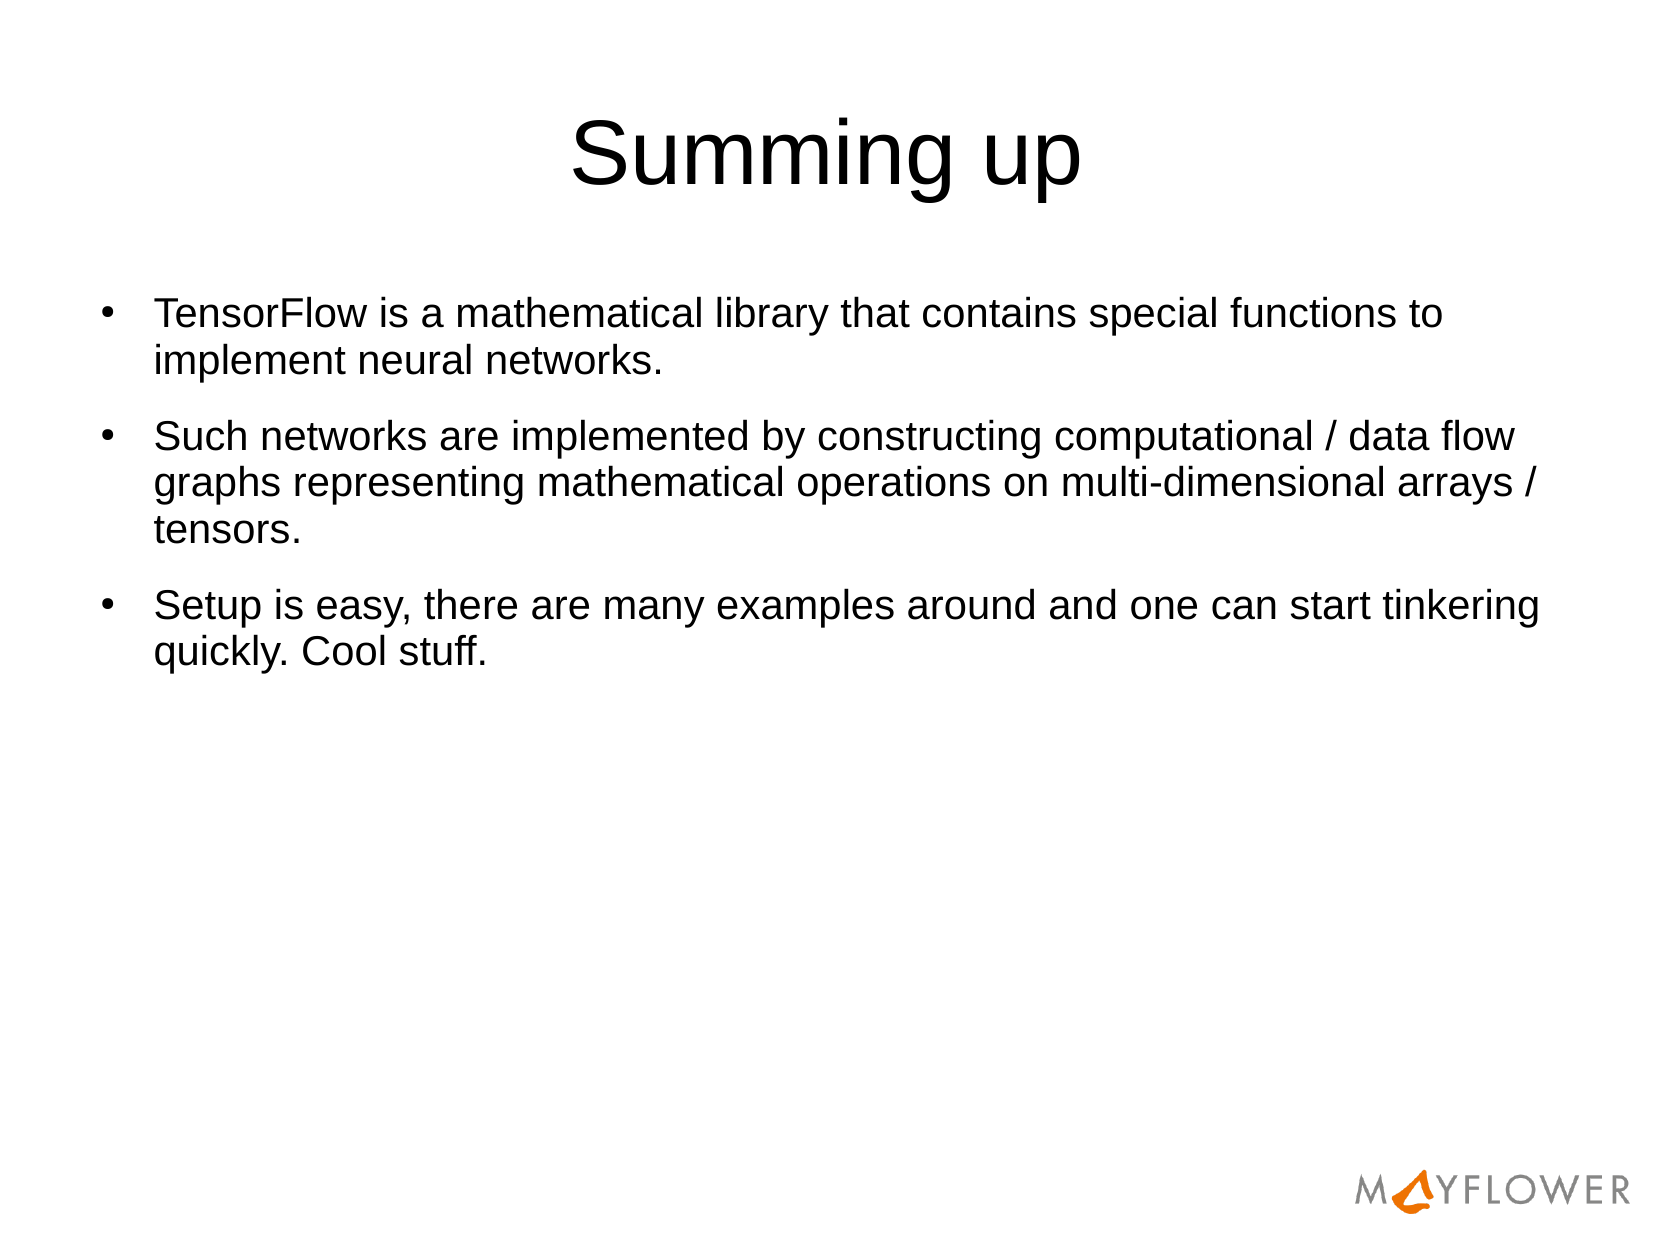

# Summing up
TensorFlow is a mathematical library that contains special functions to implement neural networks.
Such networks are implemented by constructing computational / data flow graphs representing mathematical operations on multi-dimensional arrays / tensors.
Setup is easy, there are many examples around and one can start tinkering quickly. Cool stuff.